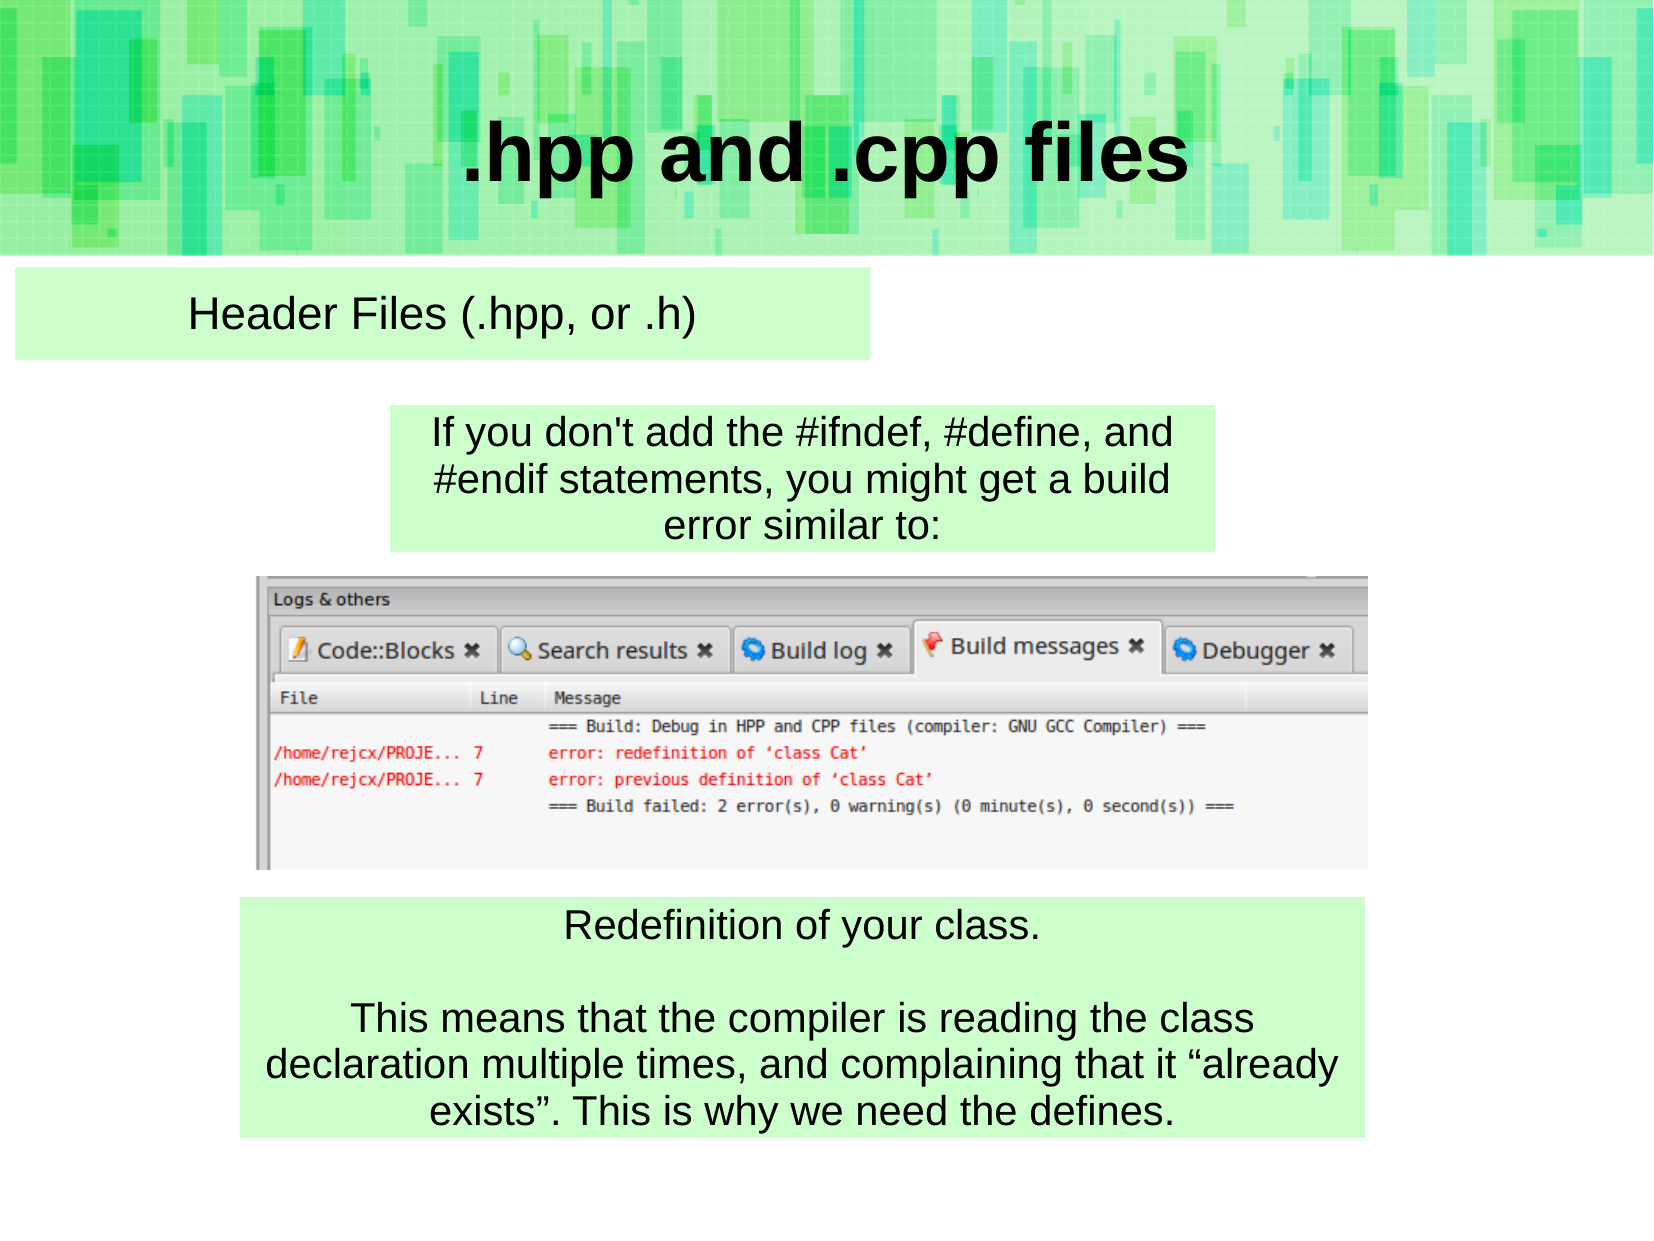

# .hpp and .cpp files
Header Files (.hpp, or .h)
If you don't add the #ifndef, #define, and #endif statements, you might get a build error similar to:
Redefinition of your class.
This means that the compiler is reading the class declaration multiple times, and complaining that it “already exists”. This is why we need the defines.